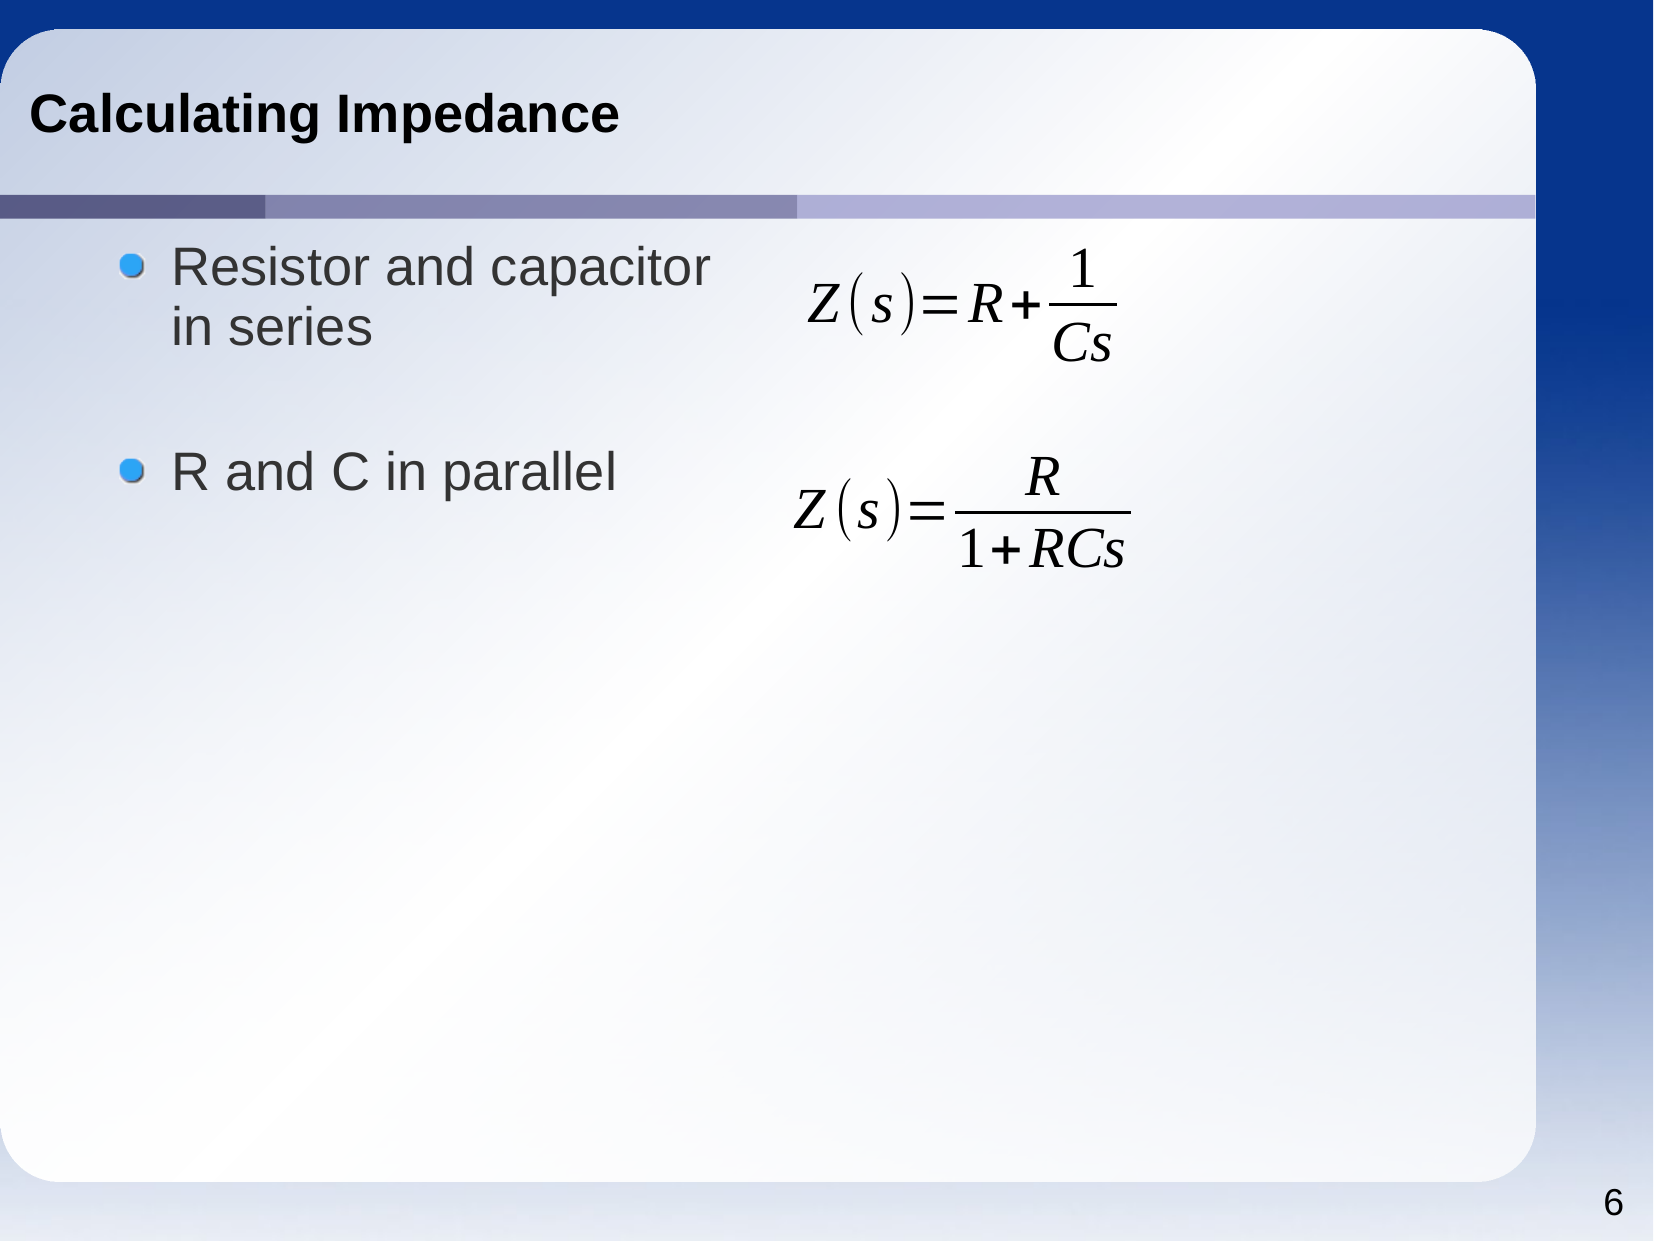

# Calculating Impedance
Resistor and capacitor in series
R and C in parallel
6